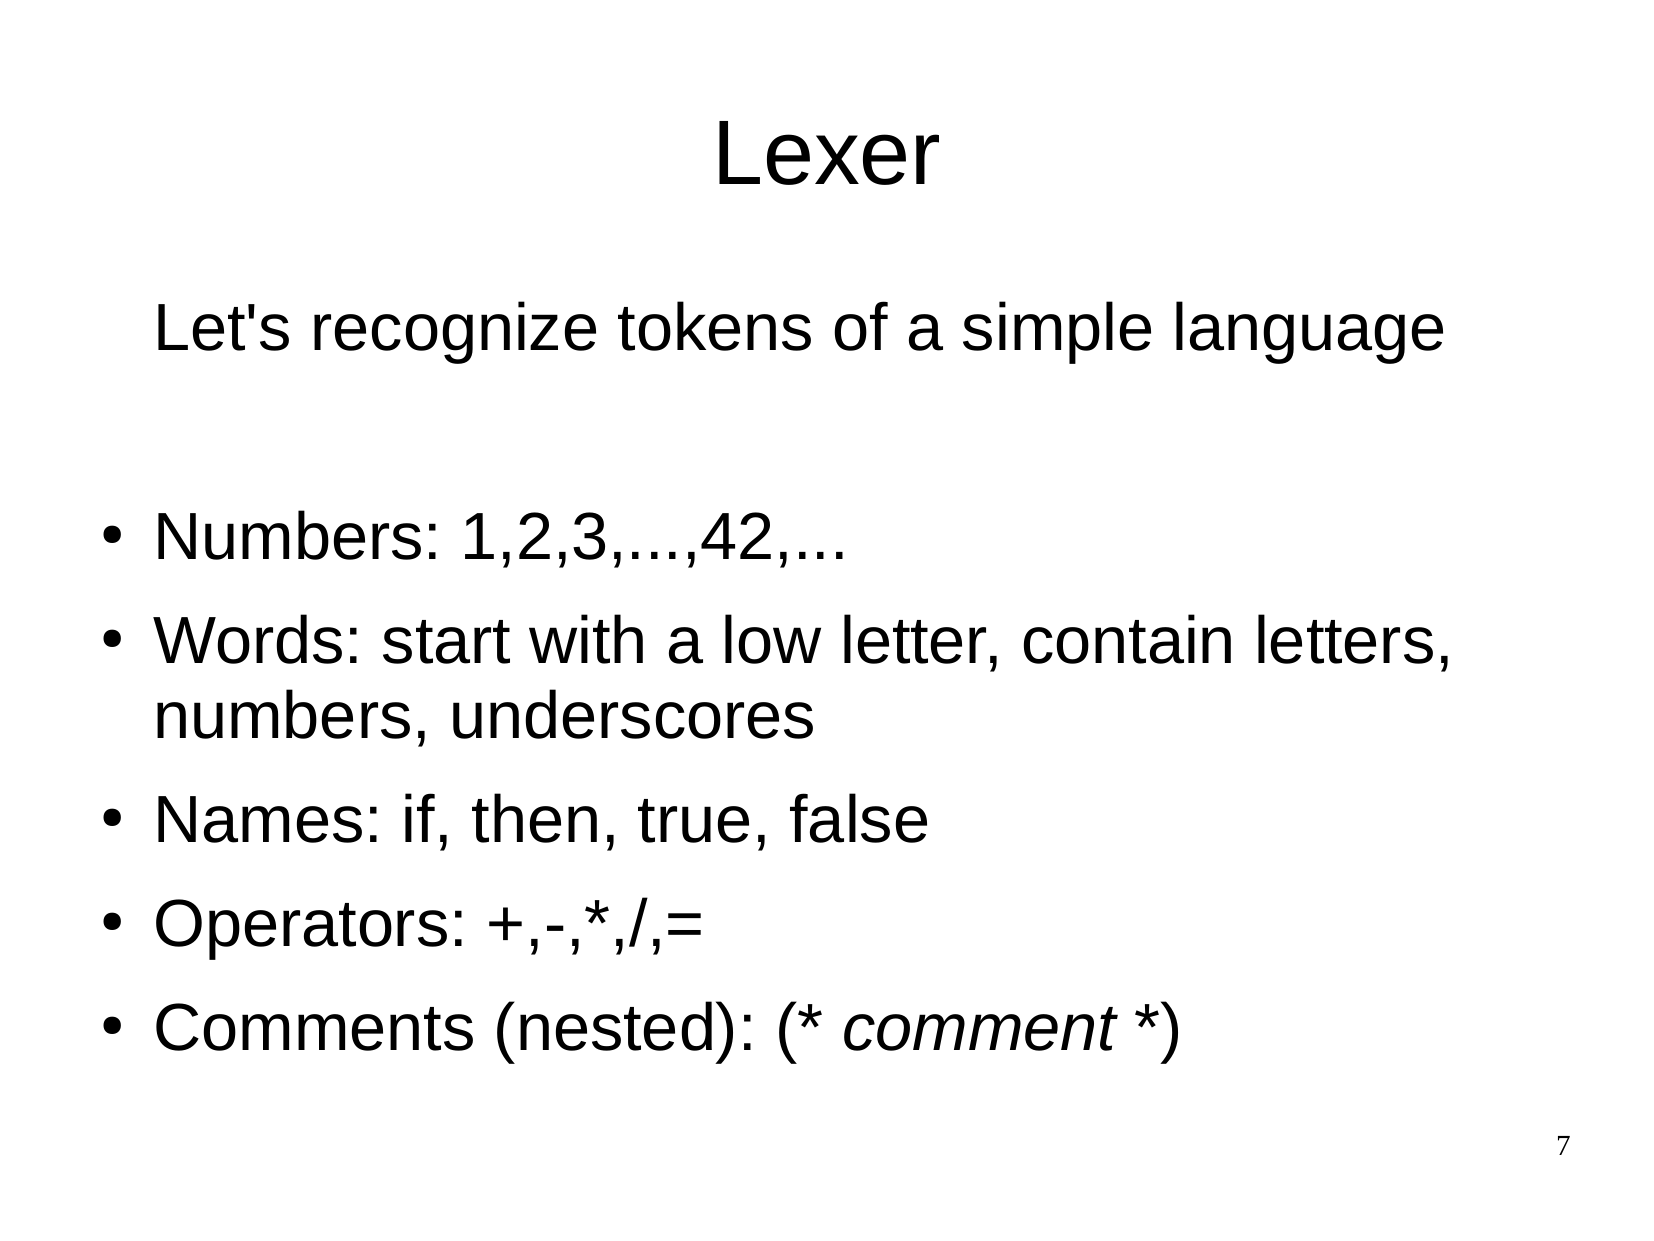

# Lexer
Let's recognize tokens of a simple language
Numbers: 1,2,3,...,42,...
Words: start with a low letter, contain letters, numbers, underscores
Names: if, then, true, false
Operators: +,-,*,/,=
Comments (nested): (* comment *)
7